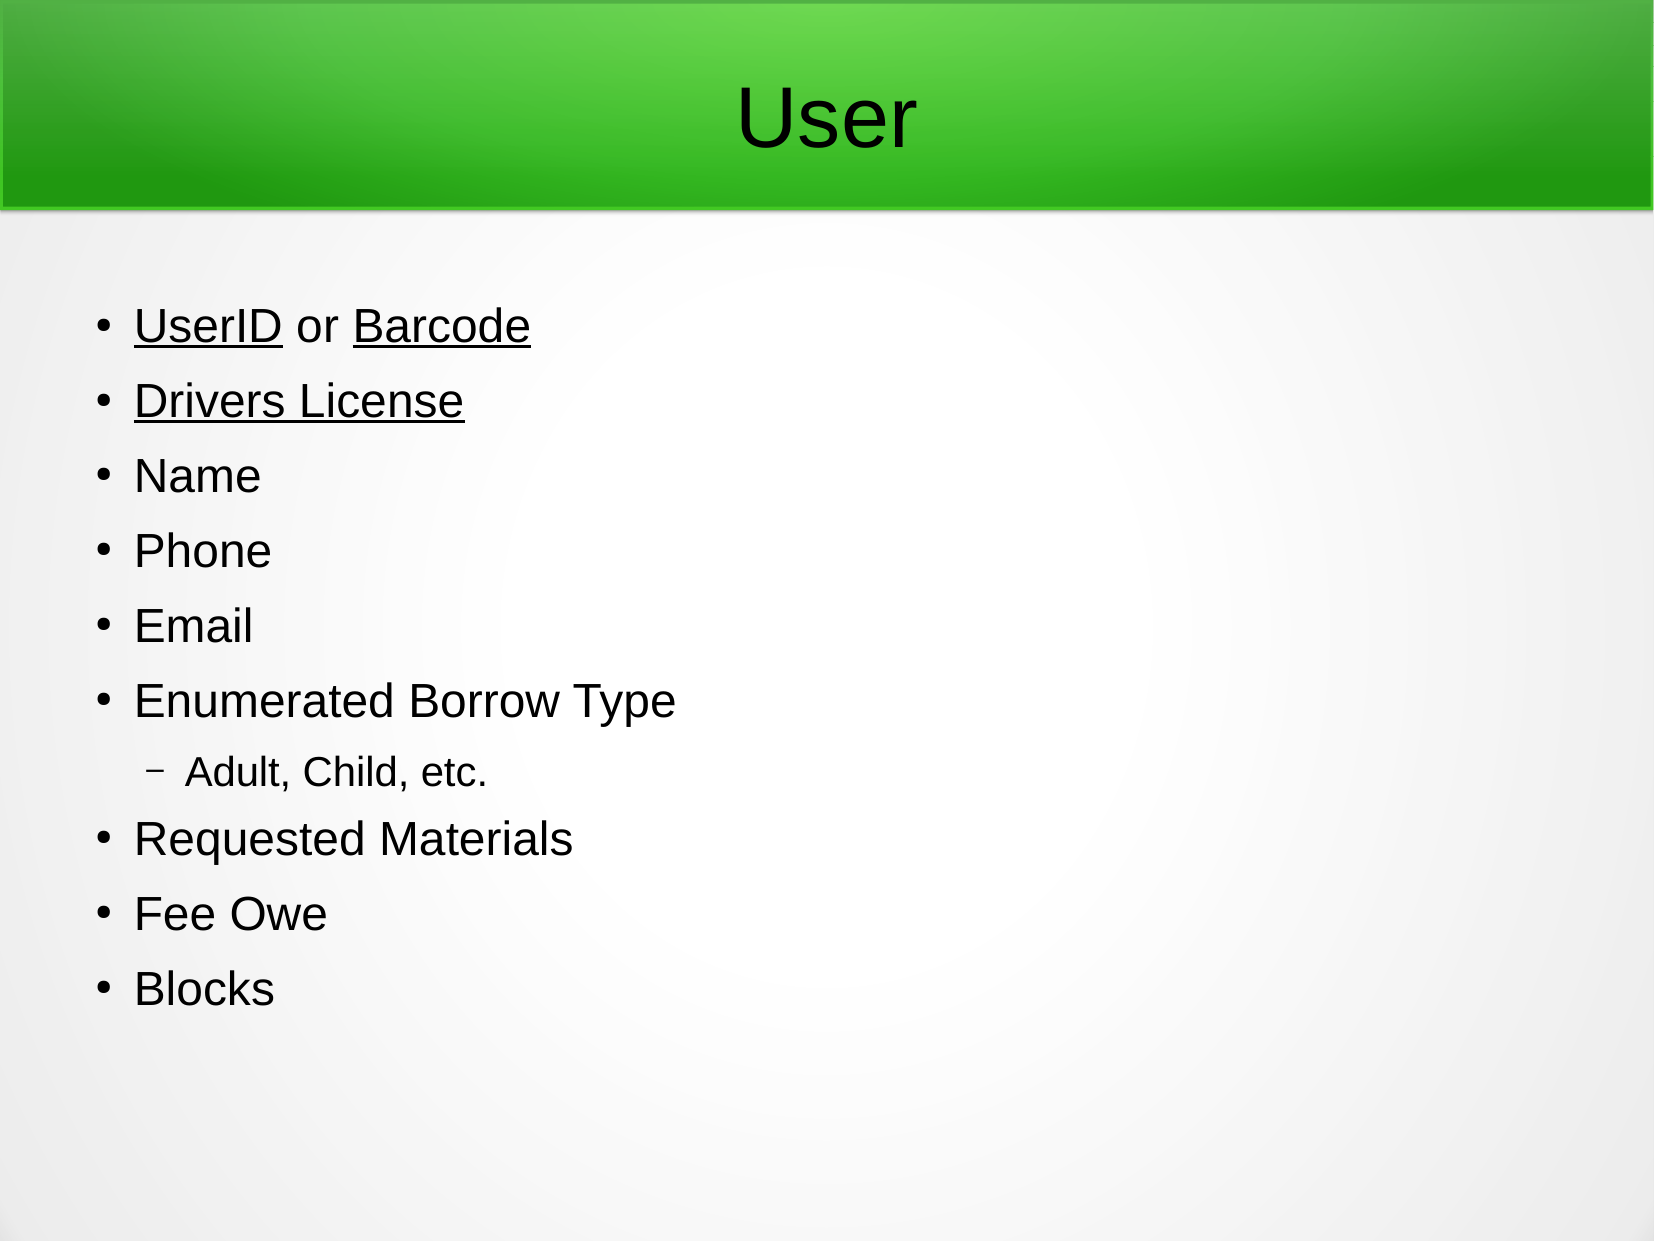

# User
UserID or Barcode
Drivers License
Name
Phone
Email
Enumerated Borrow Type
Adult, Child, etc.
Requested Materials
Fee Owe
Blocks